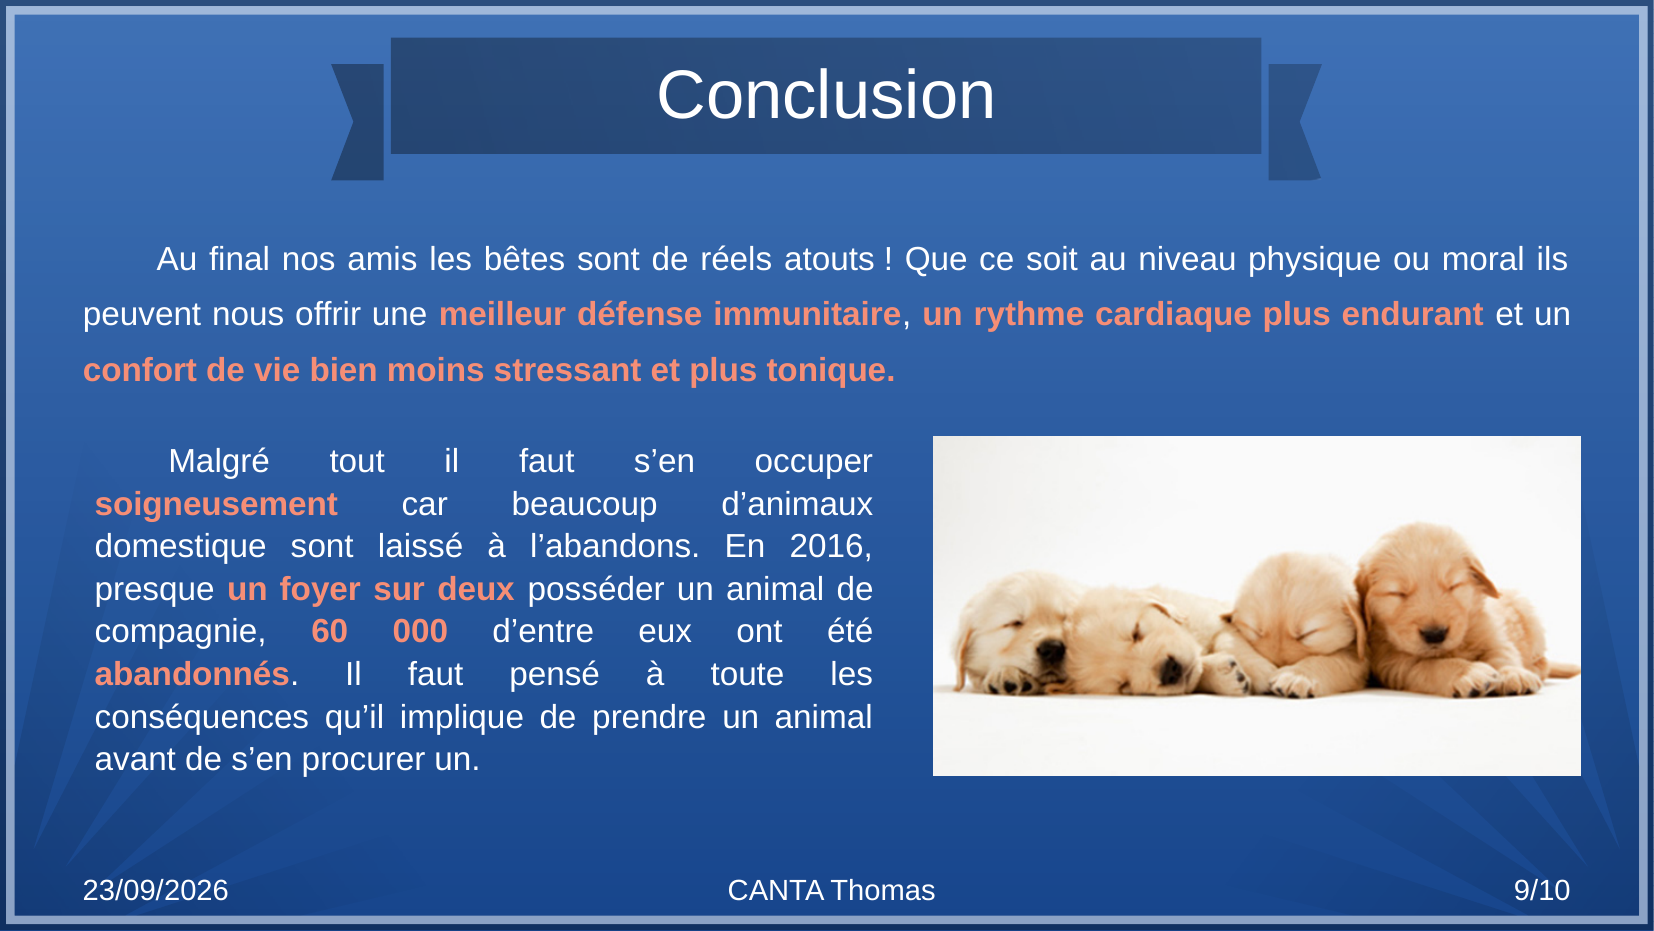

# Conclusion
	Au final nos amis les bêtes sont de réels atouts ! Que ce soit au niveau physique ou moral ils peuvent nous offrir une meilleur défense immunitaire, un rythme cardiaque plus endurant et un confort de vie bien moins stressant et plus tonique.
	Malgré tout il faut s’en occuper soigneusement car beaucoup d’animaux domestique sont laissé à l’abandons. En 2016, presque un foyer sur deux posséder un animal de compagnie, 60 000 d’entre eux ont été abandonnés. Il faut pensé à toute les conséquences qu’il implique de prendre un animal avant de s’en procurer un.
9